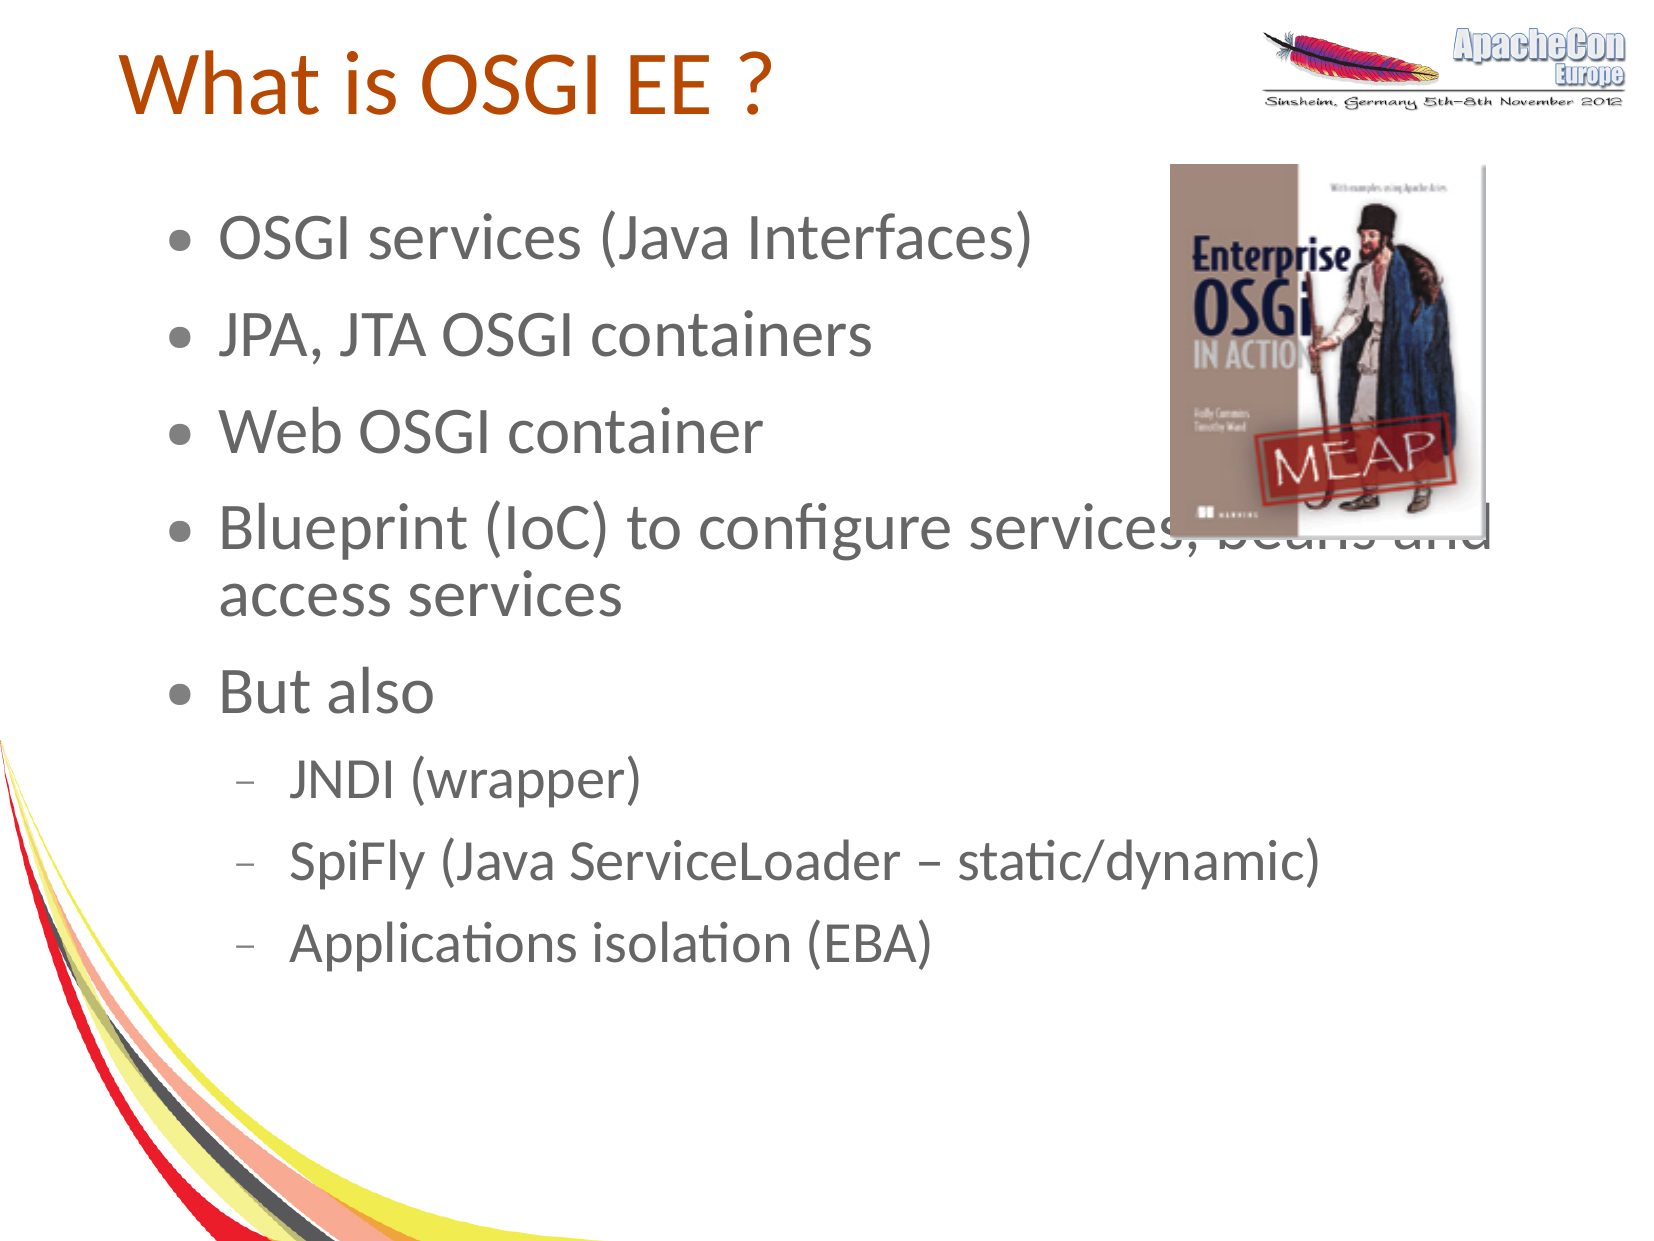

# What is OSGI EE ?
OSGI services (Java Interfaces)
JPA, JTA OSGI containers
Web OSGI container
Blueprint (IoC) to configure services, beans and access services
But also
JNDI (wrapper)
SpiFly (Java ServiceLoader – static/dynamic)
Applications isolation (EBA)